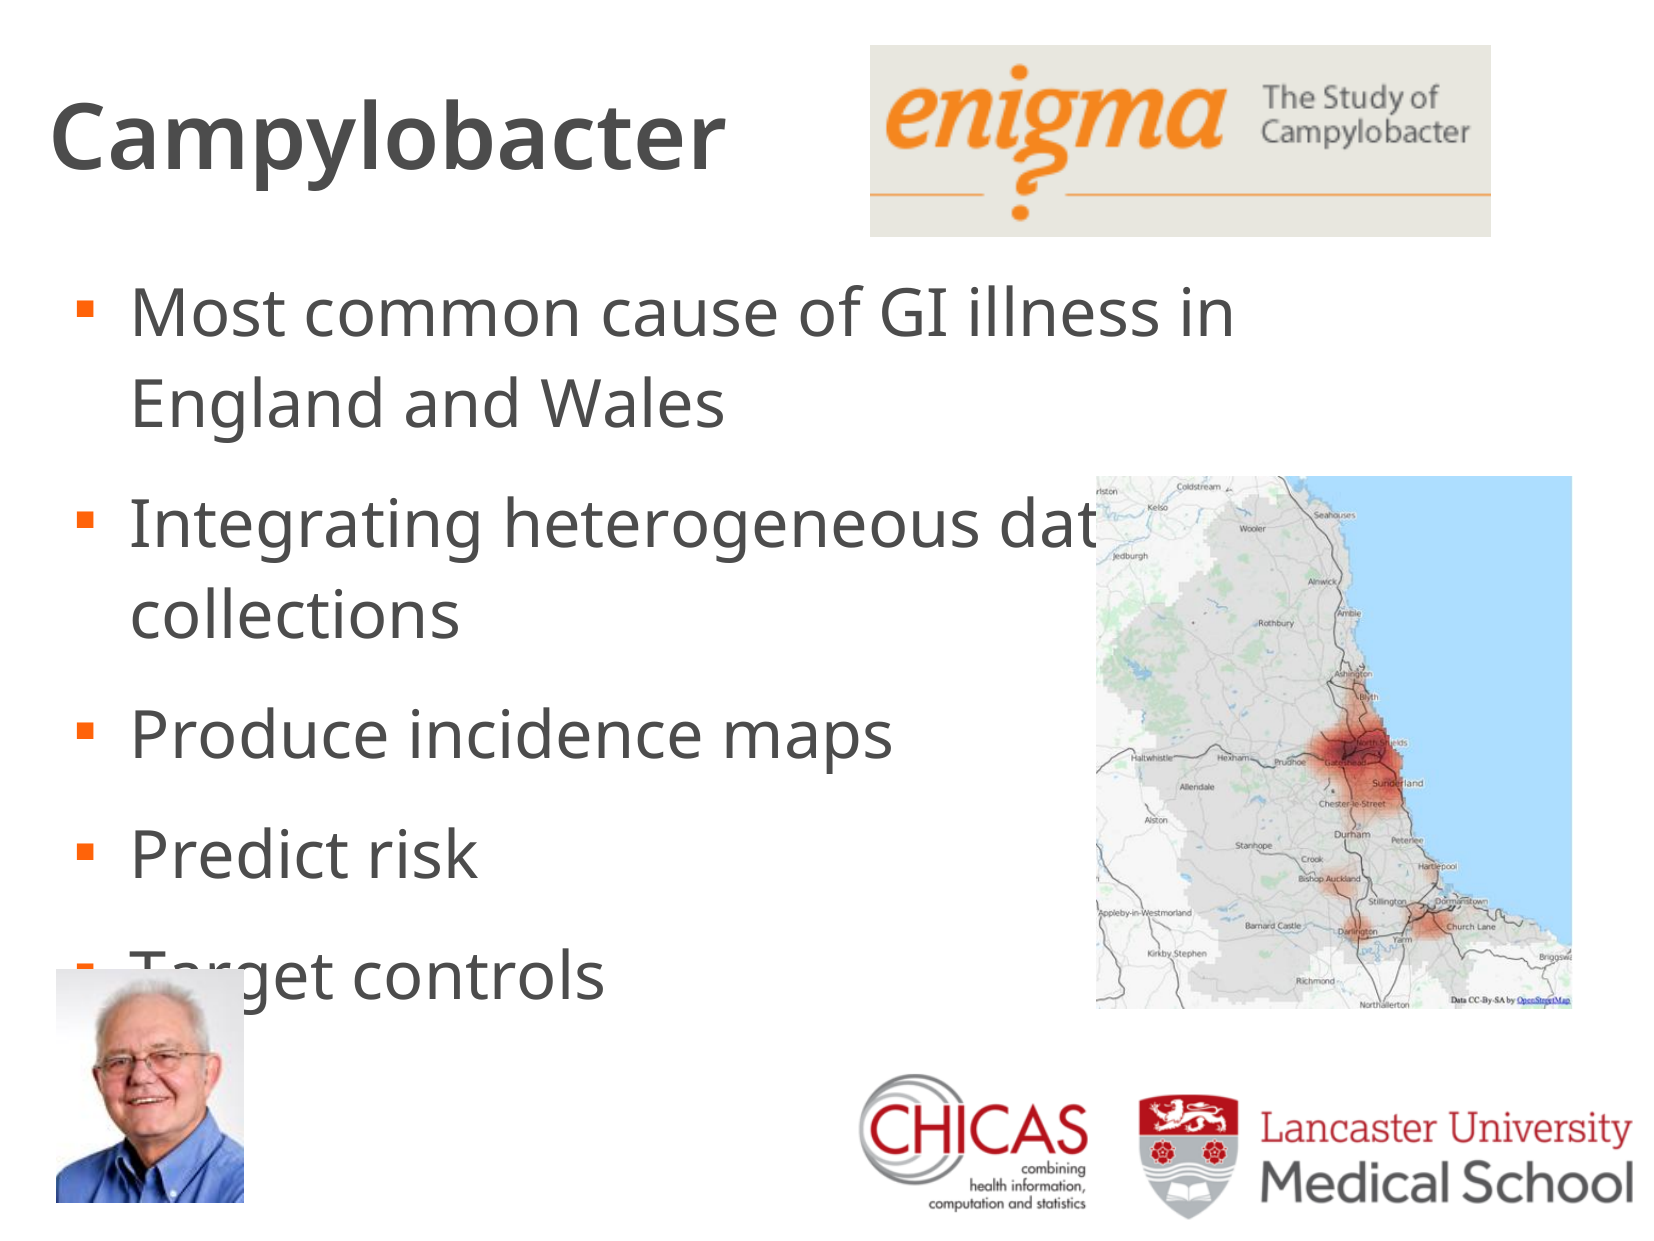

# Campylobacter
Most common cause of GI illness in England and Wales
Integrating heterogeneous data collections
Produce incidence maps
Predict risk
Target controls